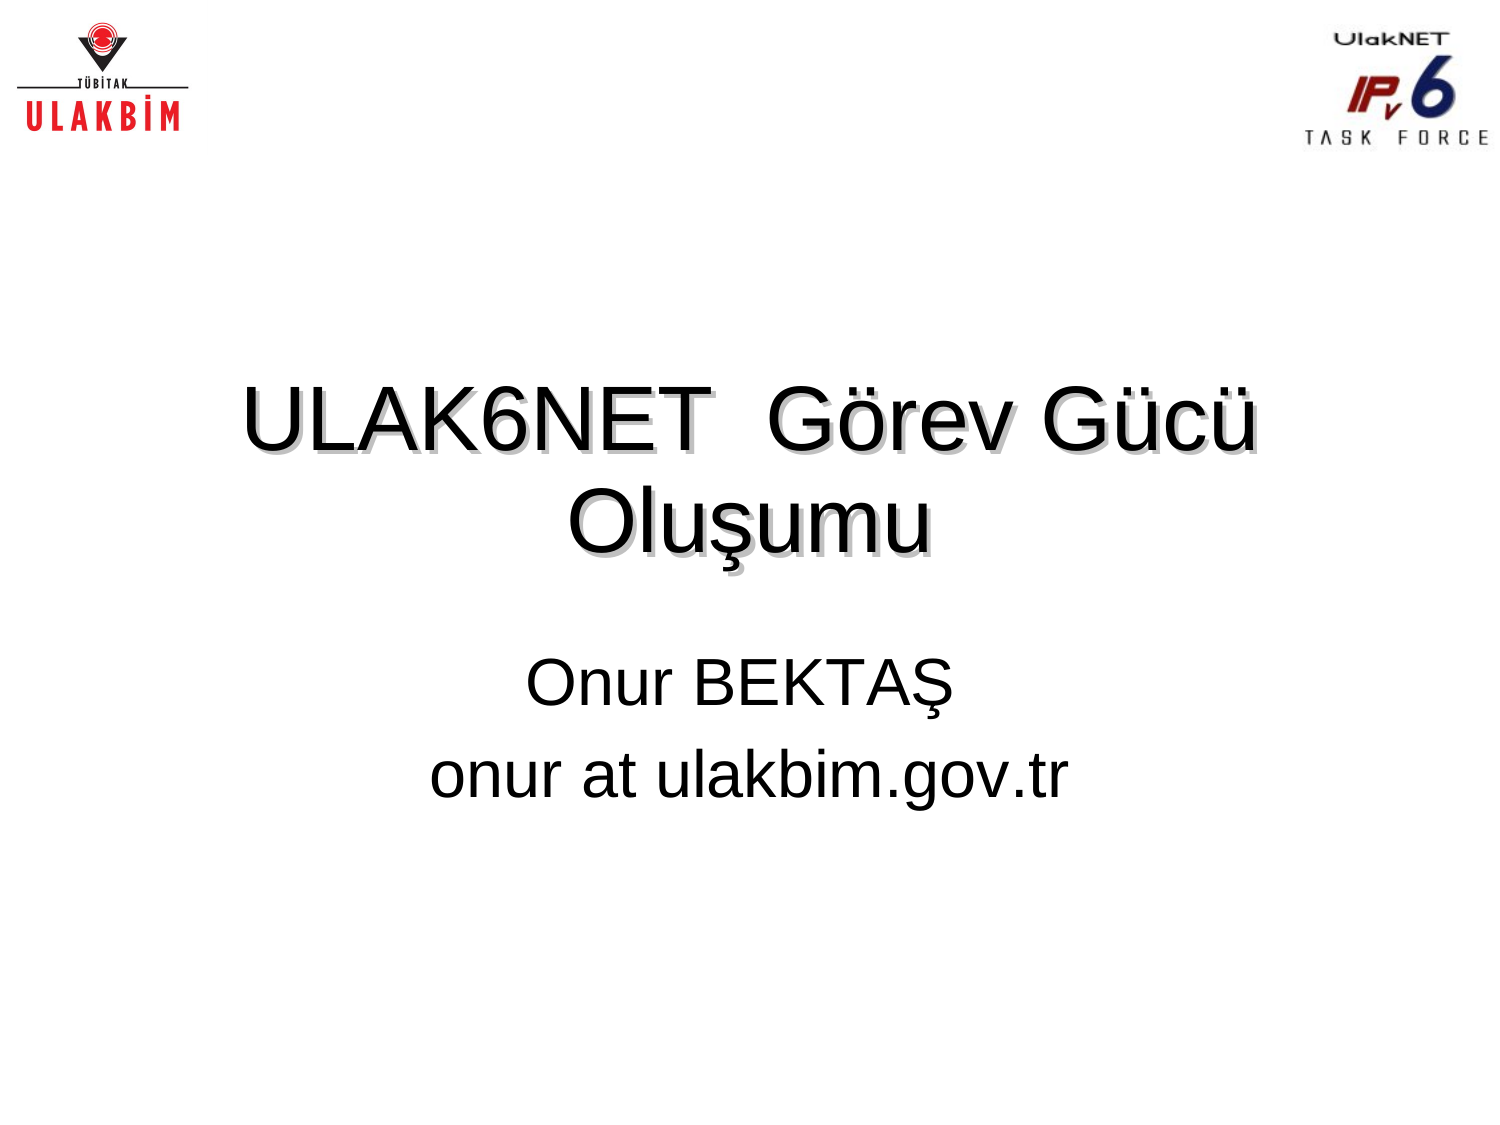

# ULAK6NET Görev Gücü Oluşumu
Onur BEKTAŞ
onur at ulakbim.gov.tr